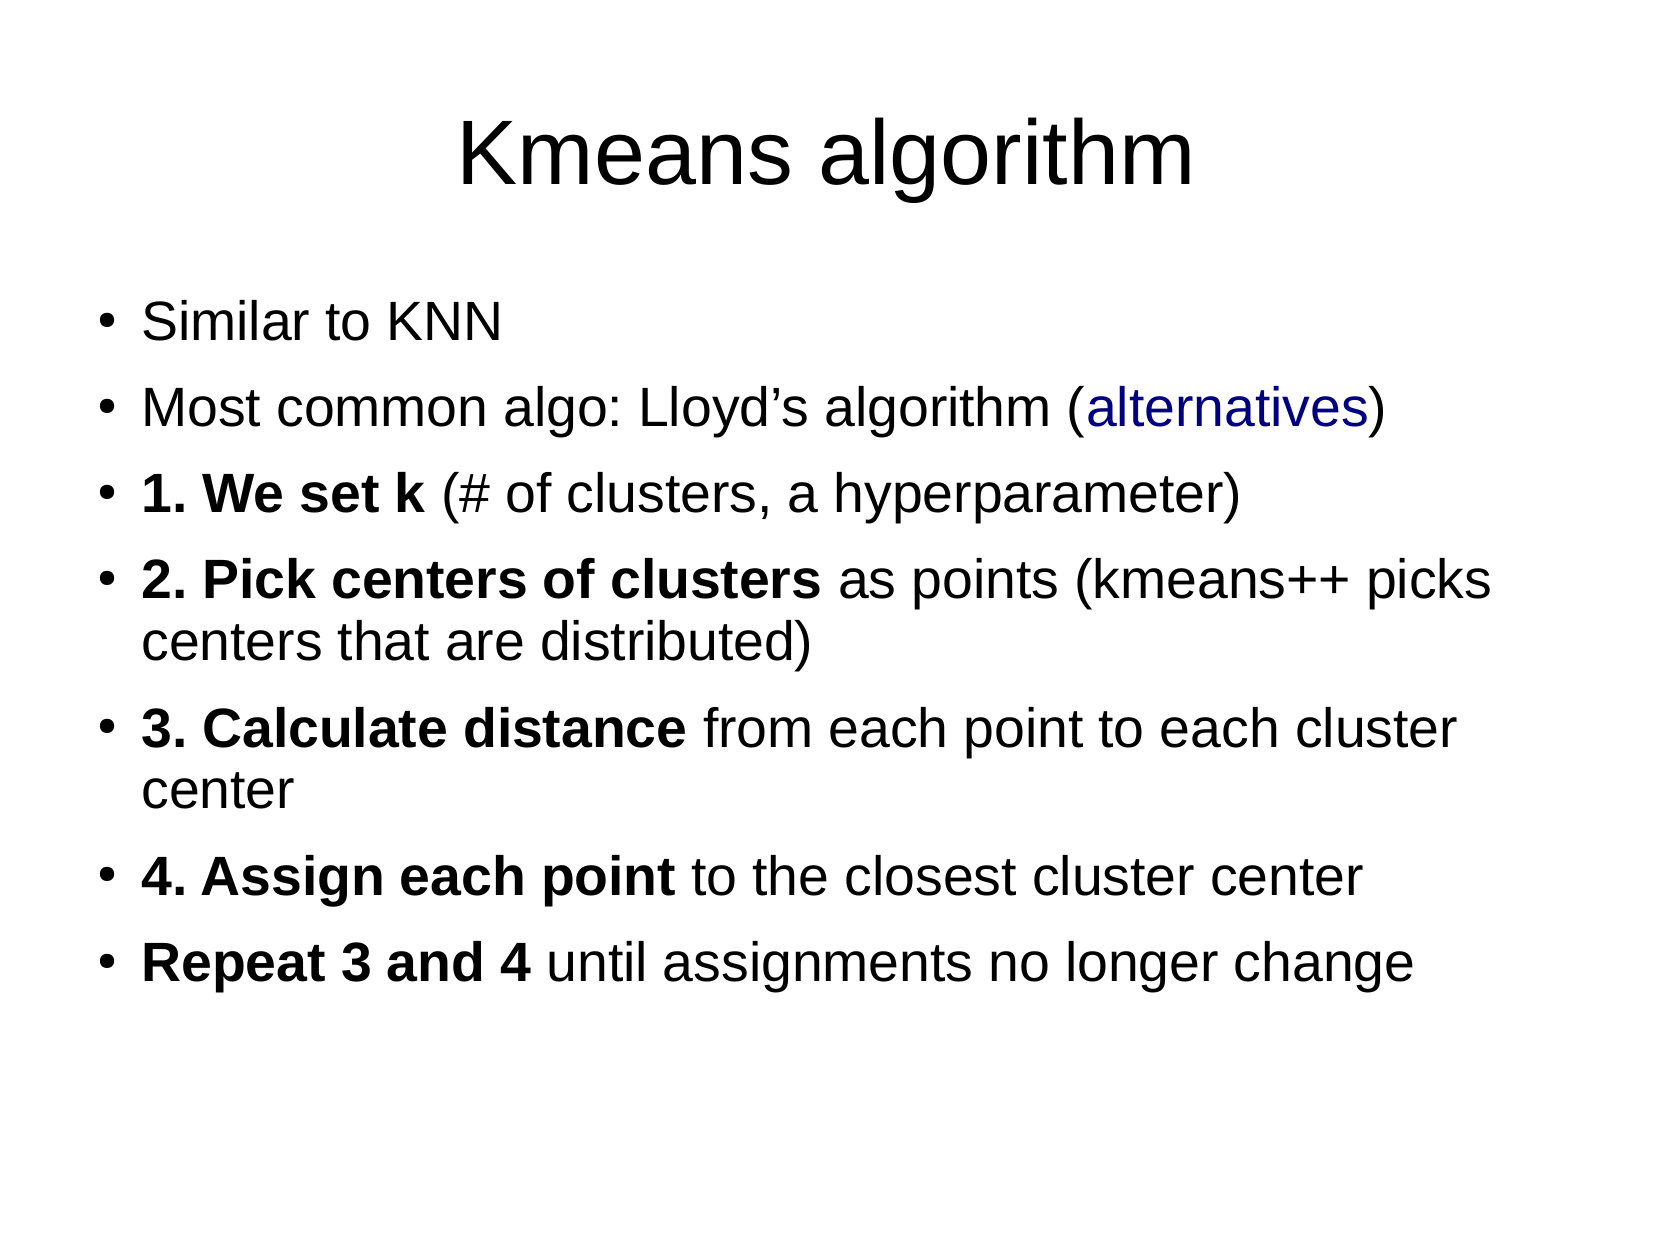

# Kmeans algorithm
Similar to KNN
Most common algo: Lloyd’s algorithm (alternatives)
1. We set k (# of clusters, a hyperparameter)
2. Pick centers of clusters as points (kmeans++ picks centers that are distributed)
3. Calculate distance from each point to each cluster center
4. Assign each point to the closest cluster center
Repeat 3 and 4 until assignments no longer change